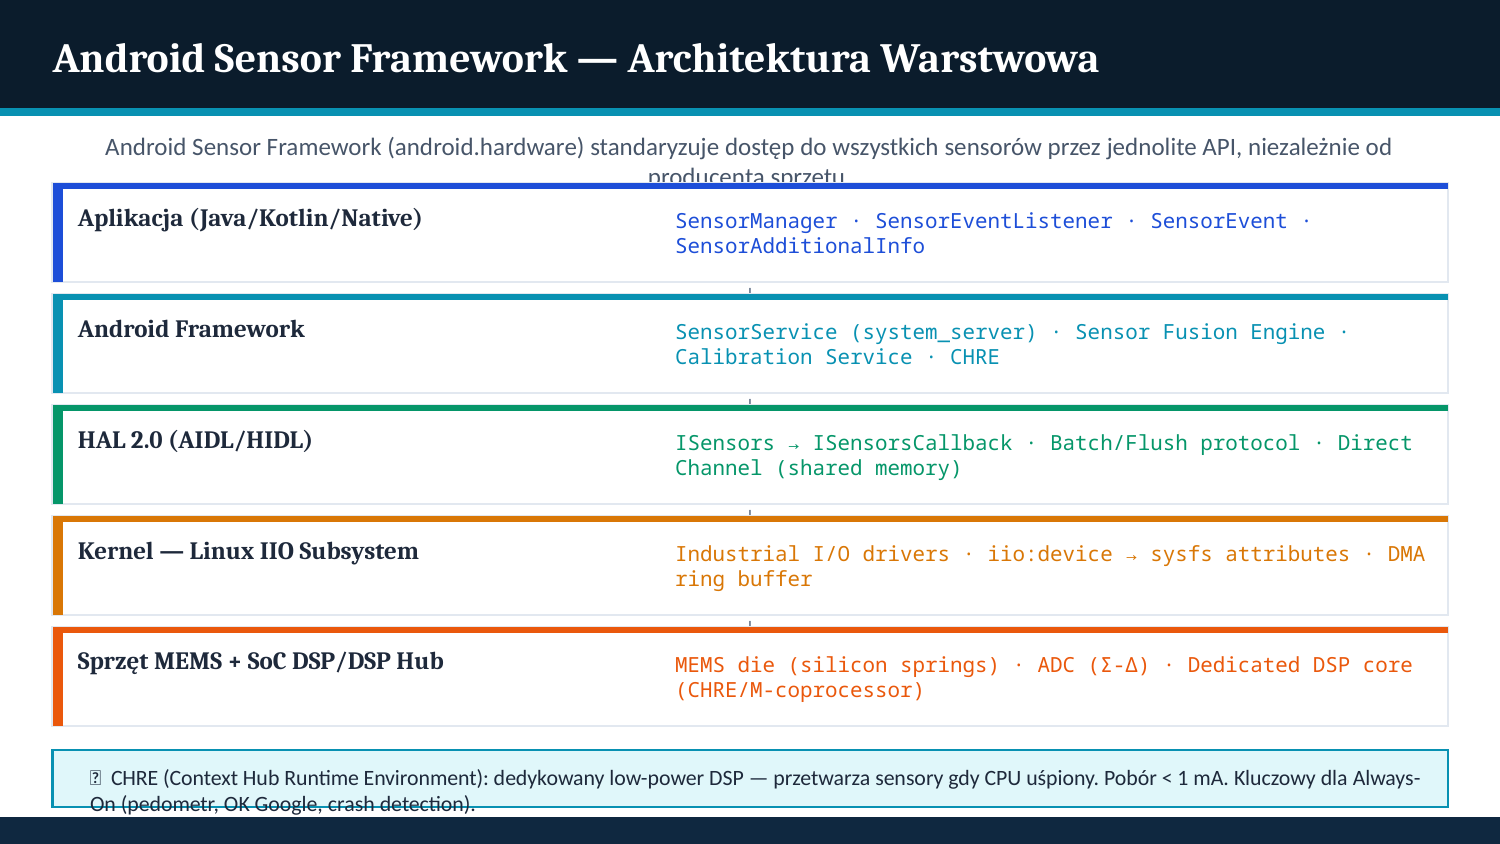

Android Sensor Framework — Architektura Warstwowa
Android Sensor Framework (android.hardware) standaryzuje dostęp do wszystkich sensorów przez jednolite API, niezależnie od producenta sprzętu.
SensorManager · SensorEventListener · SensorEvent · SensorAdditionalInfo
Aplikacja (Java/Kotlin/Native)
↓
SensorService (system_server) · Sensor Fusion Engine · Calibration Service · CHRE
Android Framework
↓
ISensors → ISensorsCallback · Batch/Flush protocol · Direct Channel (shared memory)
HAL 2.0 (AIDL/HIDL)
↓
Industrial I/O drivers · iio:device → sysfs attributes · DMA ring buffer
Kernel — Linux IIO Subsystem
↓
MEMS die (silicon springs) · ADC (Σ-Δ) · Dedicated DSP core (CHRE/M-coprocessor)
Sprzęt MEMS + SoC DSP/DSP Hub
🔬 CHRE (Context Hub Runtime Environment): dedykowany low-power DSP — przetwarza sensory gdy CPU uśpiony. Pobór < 1 mA. Kluczowy dla Always-On (pedometr, OK Google, crash detection).